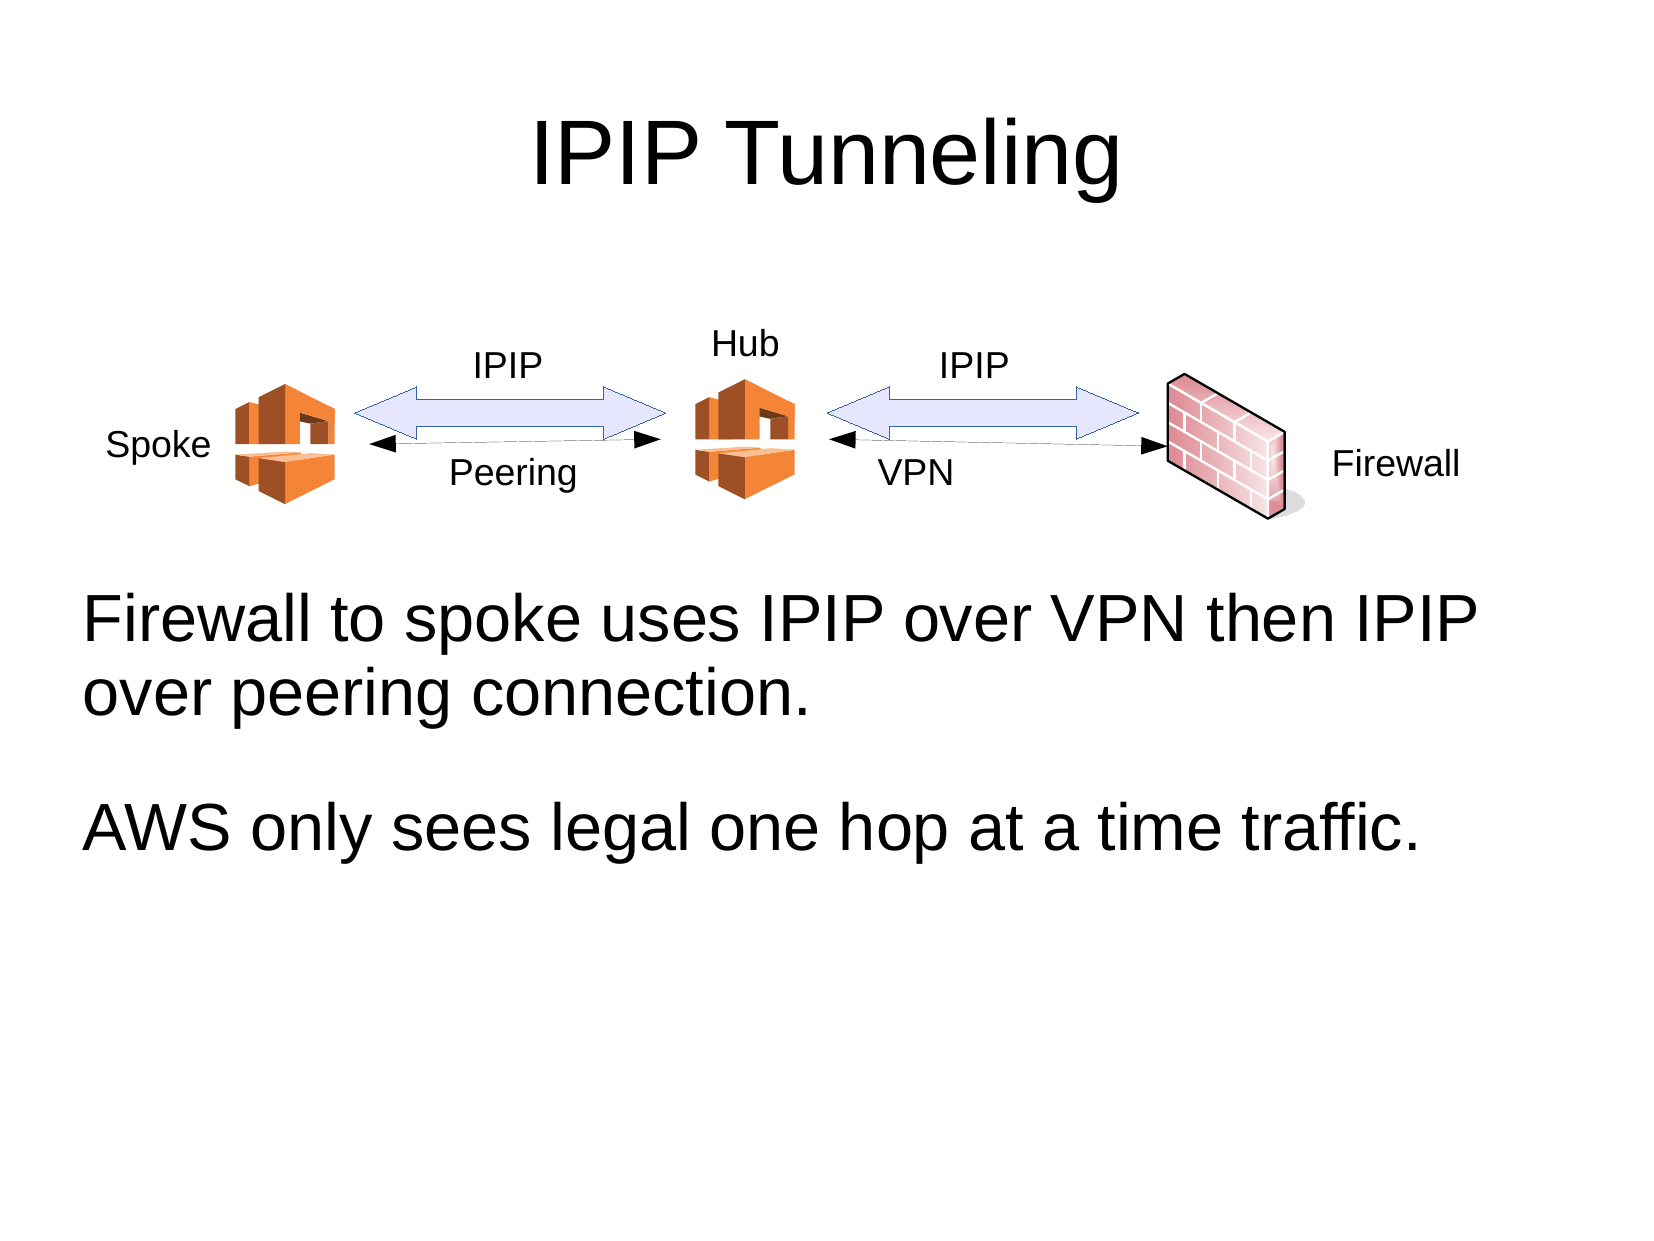

# IPIP Tunneling
Hub
Firewall to spoke uses IPIP over VPN then IPIP over peering connection.
AWS only sees legal one hop at a time traffic.
IPIP
IPIP
Spoke
Firewall
Peering
VPN